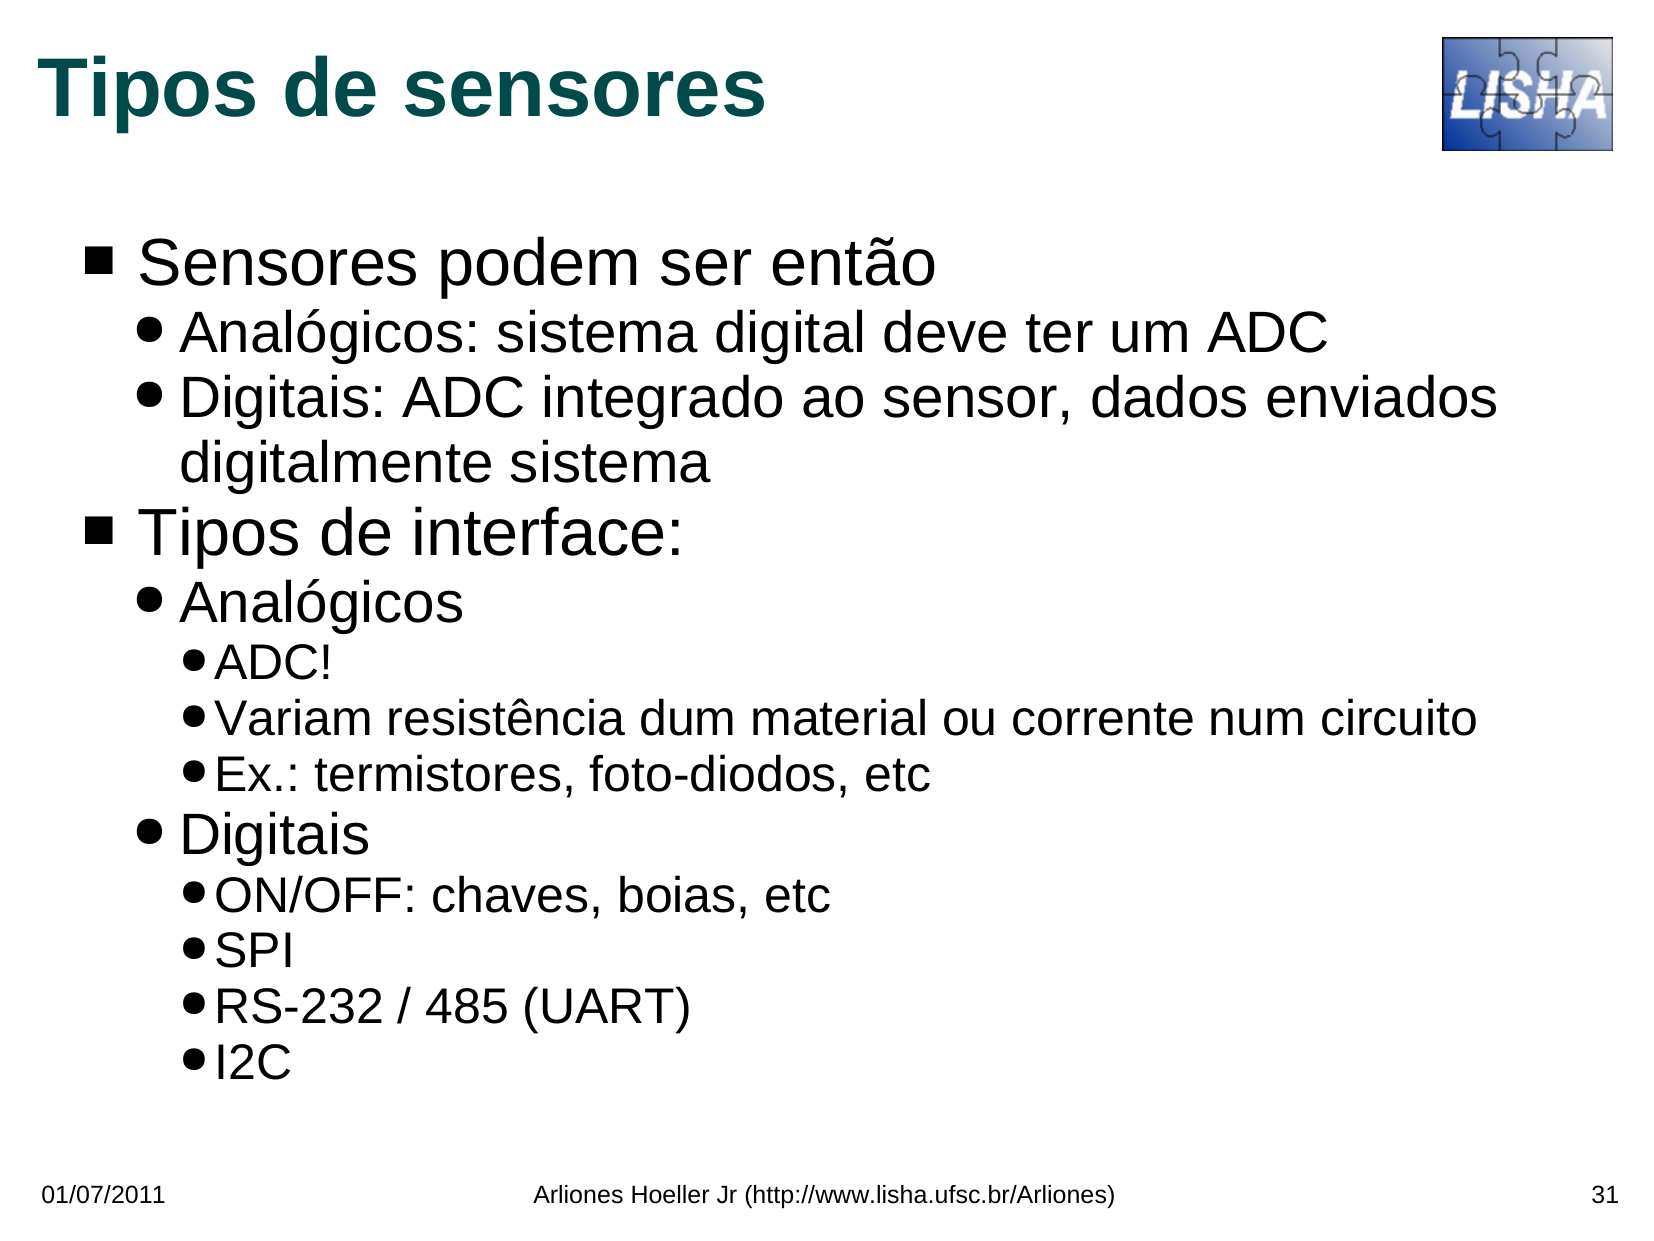

# Tipos de sensores
Sensores podem ser então
Analógicos: sistema digital deve ter um ADC
Digitais: ADC integrado ao sensor, dados enviados digitalmente sistema
Tipos de interface:
Analógicos
ADC!
Variam resistência dum material ou corrente num circuito
Ex.: termistores, foto-diodos, etc
Digitais
ON/OFF: chaves, boias, etc
SPI
RS-232 / 485 (UART)
I2C